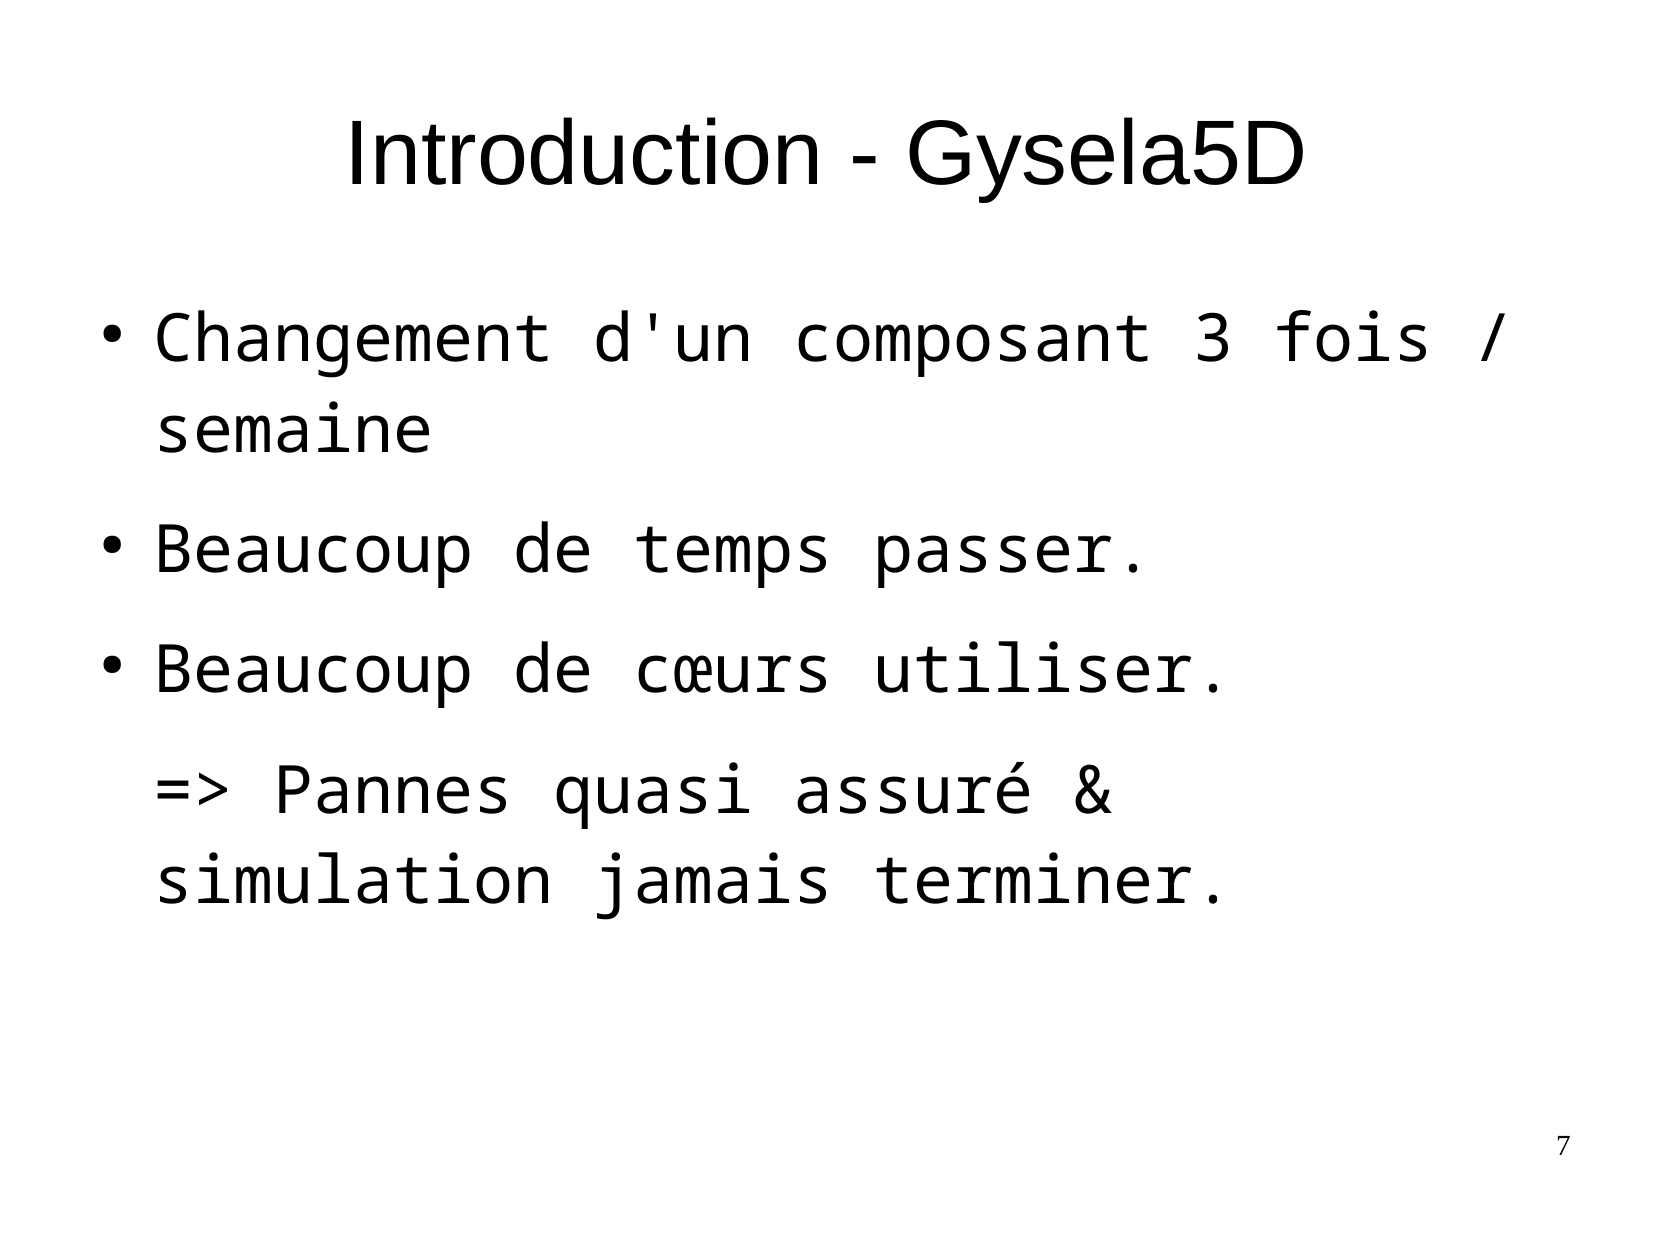

# Introduction - Gysela5D
Changement d'un composant 3 fois / semaine
Beaucoup de temps passer.
Beaucoup de cœurs utiliser.
=> Pannes quasi assuré & simulation jamais terminer.
7